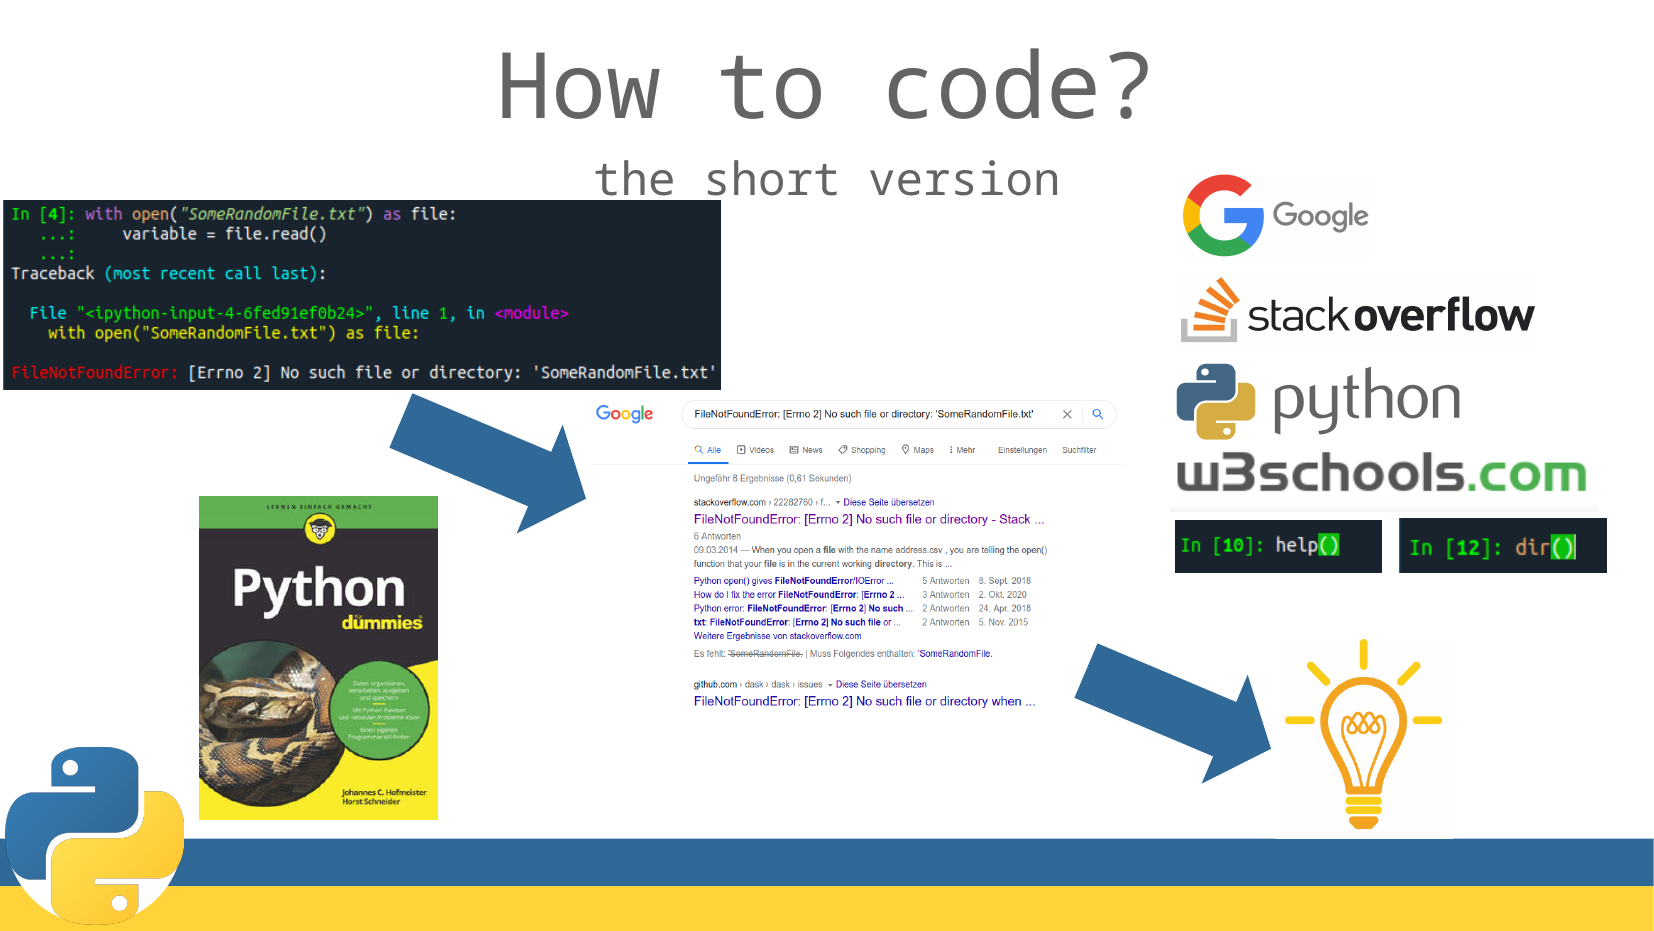

# How to code? the short version